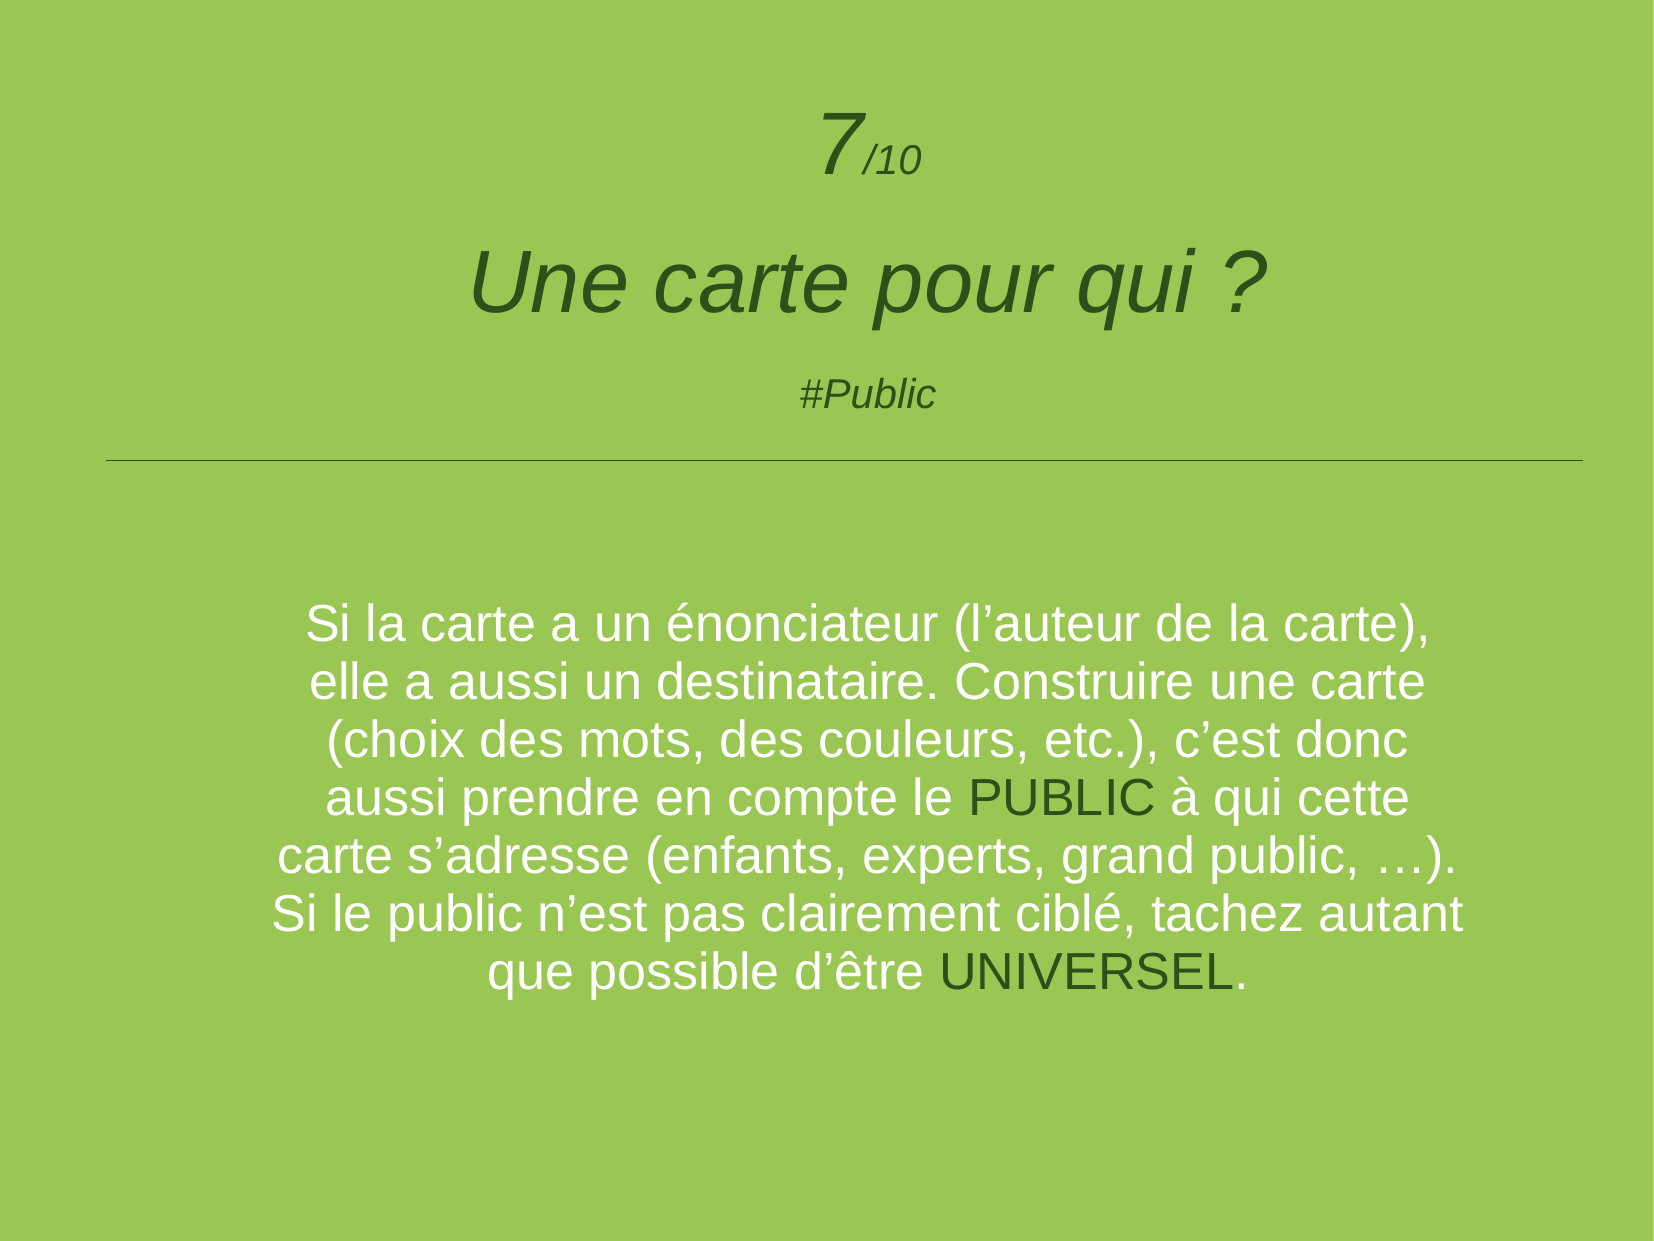

# 7/10
Une carte pour qui ?
#Public
Si la carte a un énonciateur (l’auteur de la carte), elle a aussi un destinataire. Construire une carte (choix des mots, des couleurs, etc.), c’est donc aussi prendre en compte le PUBLIC à qui cette carte s’adresse (enfants, experts, grand public, …). Si le public n’est pas clairement ciblé, tachez autant que possible d’être UNIVERSEL.